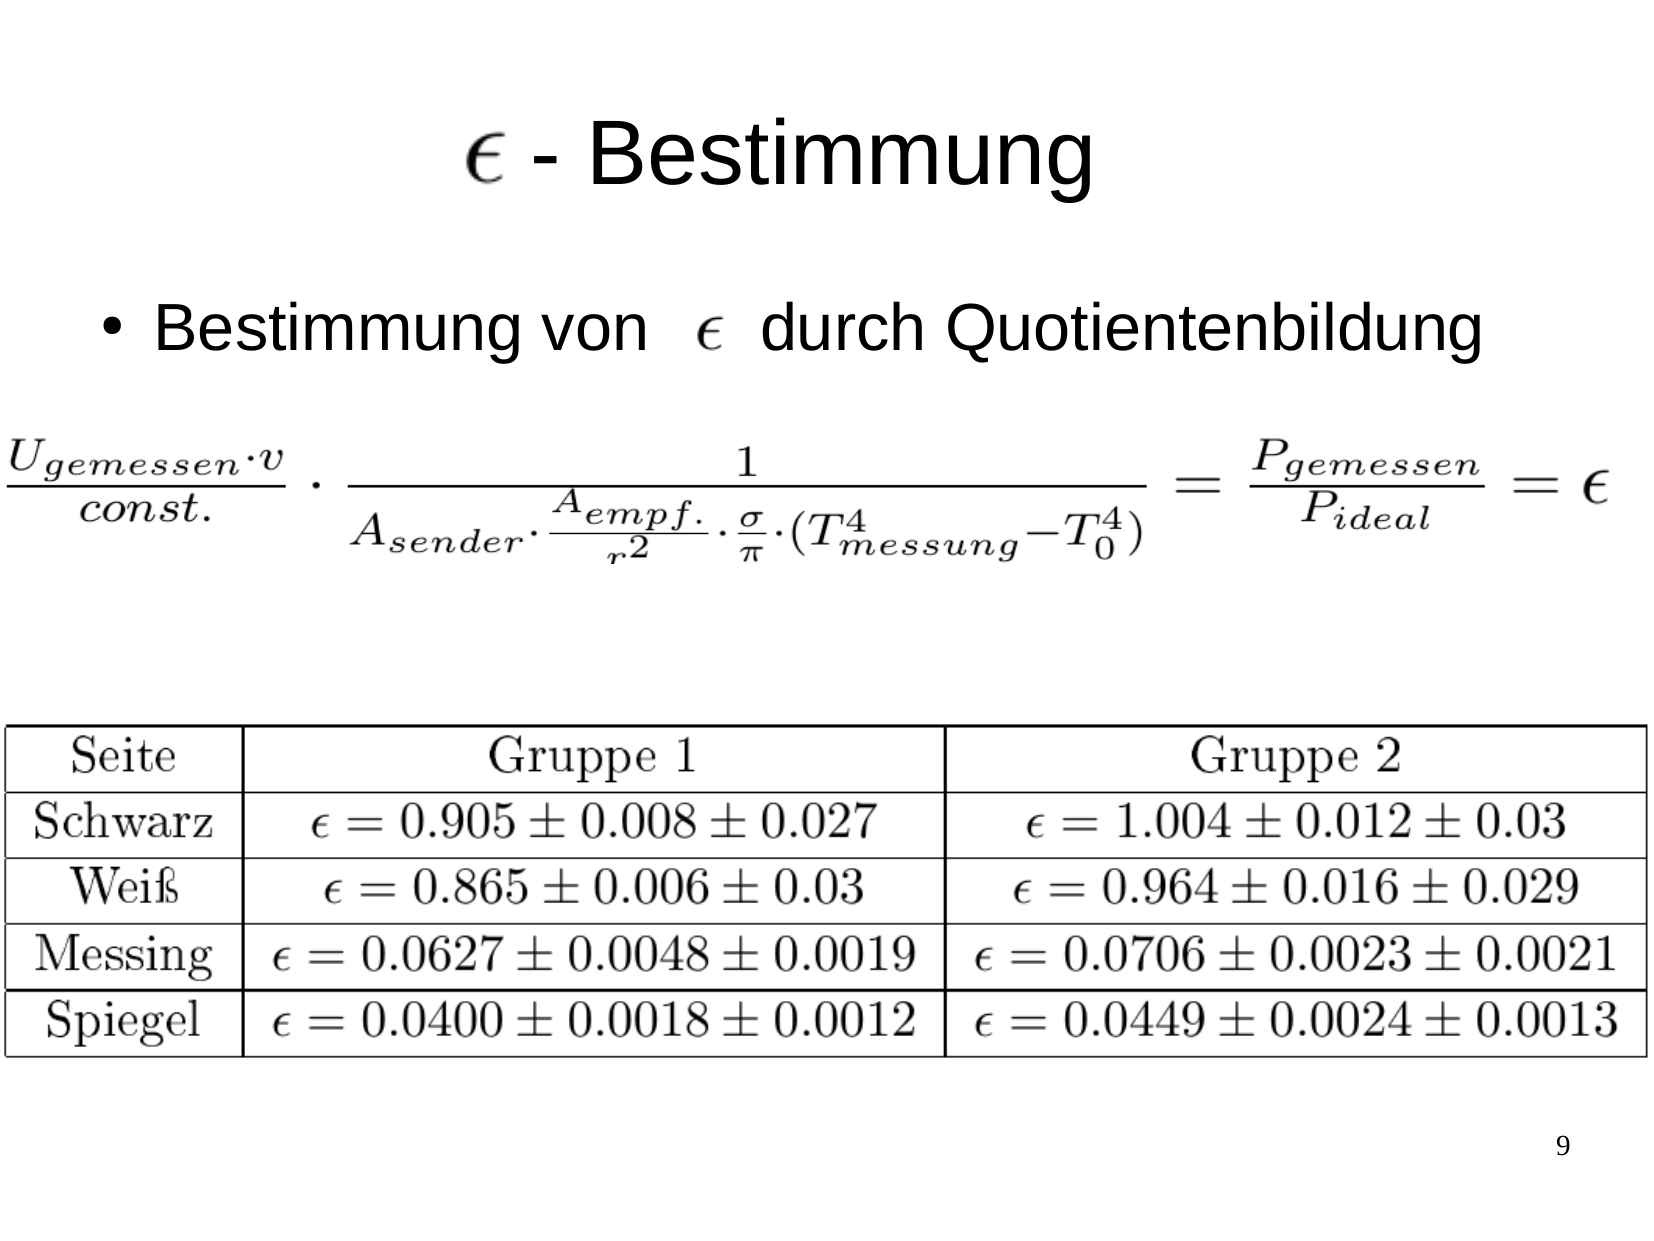

# - Bestimmung
Bestimmung von durch Quotientenbildung
9